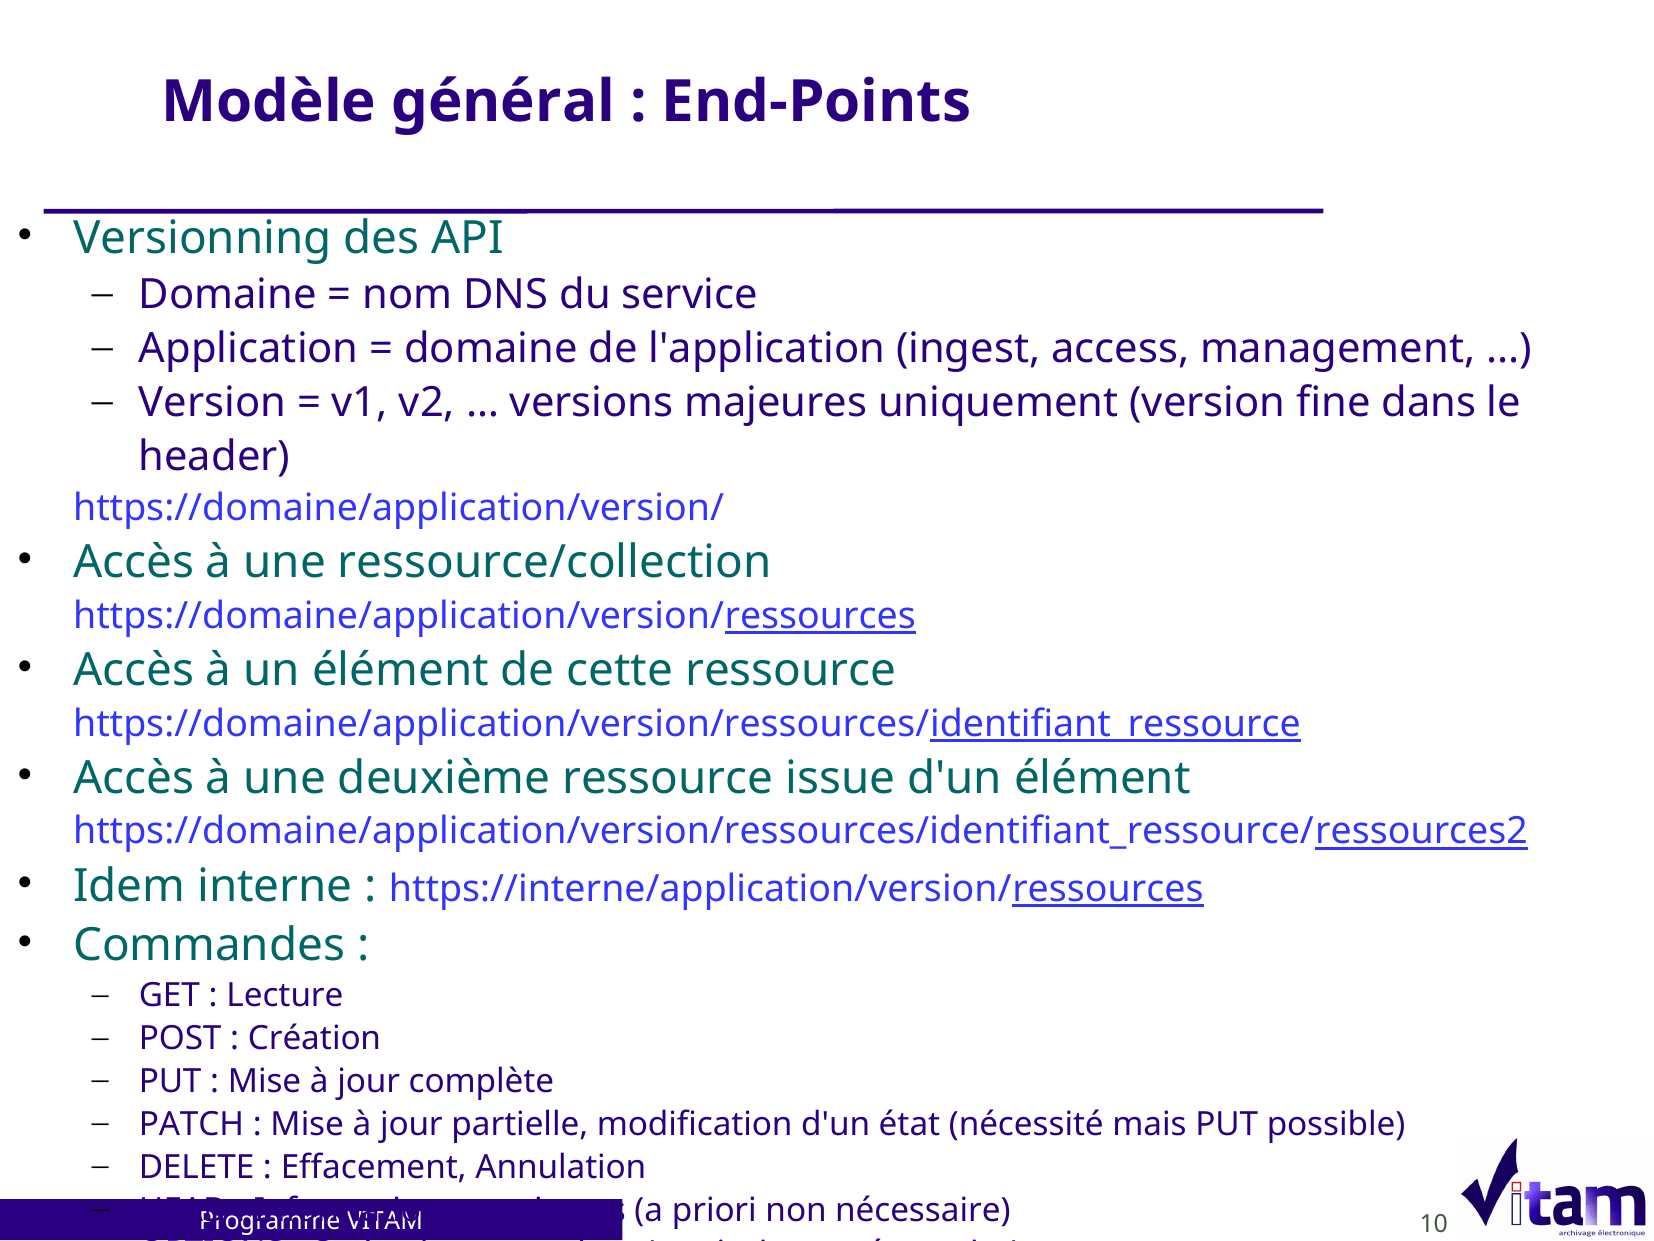

# Modèle général : End-Points
Versionning des API
Domaine = nom DNS du service
Application = domaine de l'application (ingest, access, management, ...)
Version = v1, v2, … versions majeures uniquement (version fine dans le header)
https://domaine/application/version/
Accès à une ressource/collection
https://domaine/application/version/ressources
Accès à un élément de cette ressource
https://domaine/application/version/ressources/identifiant_ressource
Accès à une deuxième ressource issue d'un élément
https://domaine/application/version/ressources/identifiant_ressource/ressources2
Idem interne : https://interne/application/version/ressources
Commandes :
GET : Lecture
POST : Création
PUT : Mise à jour complète
PATCH : Mise à jour partielle, modification d'un état (nécessité mais PUT possible)
DELETE : Effacement, Annulation
HEAD : Informations succinctes (a priori non nécessaire)
OPTIONS : Opérations permises (a priori non nécessaire)
10